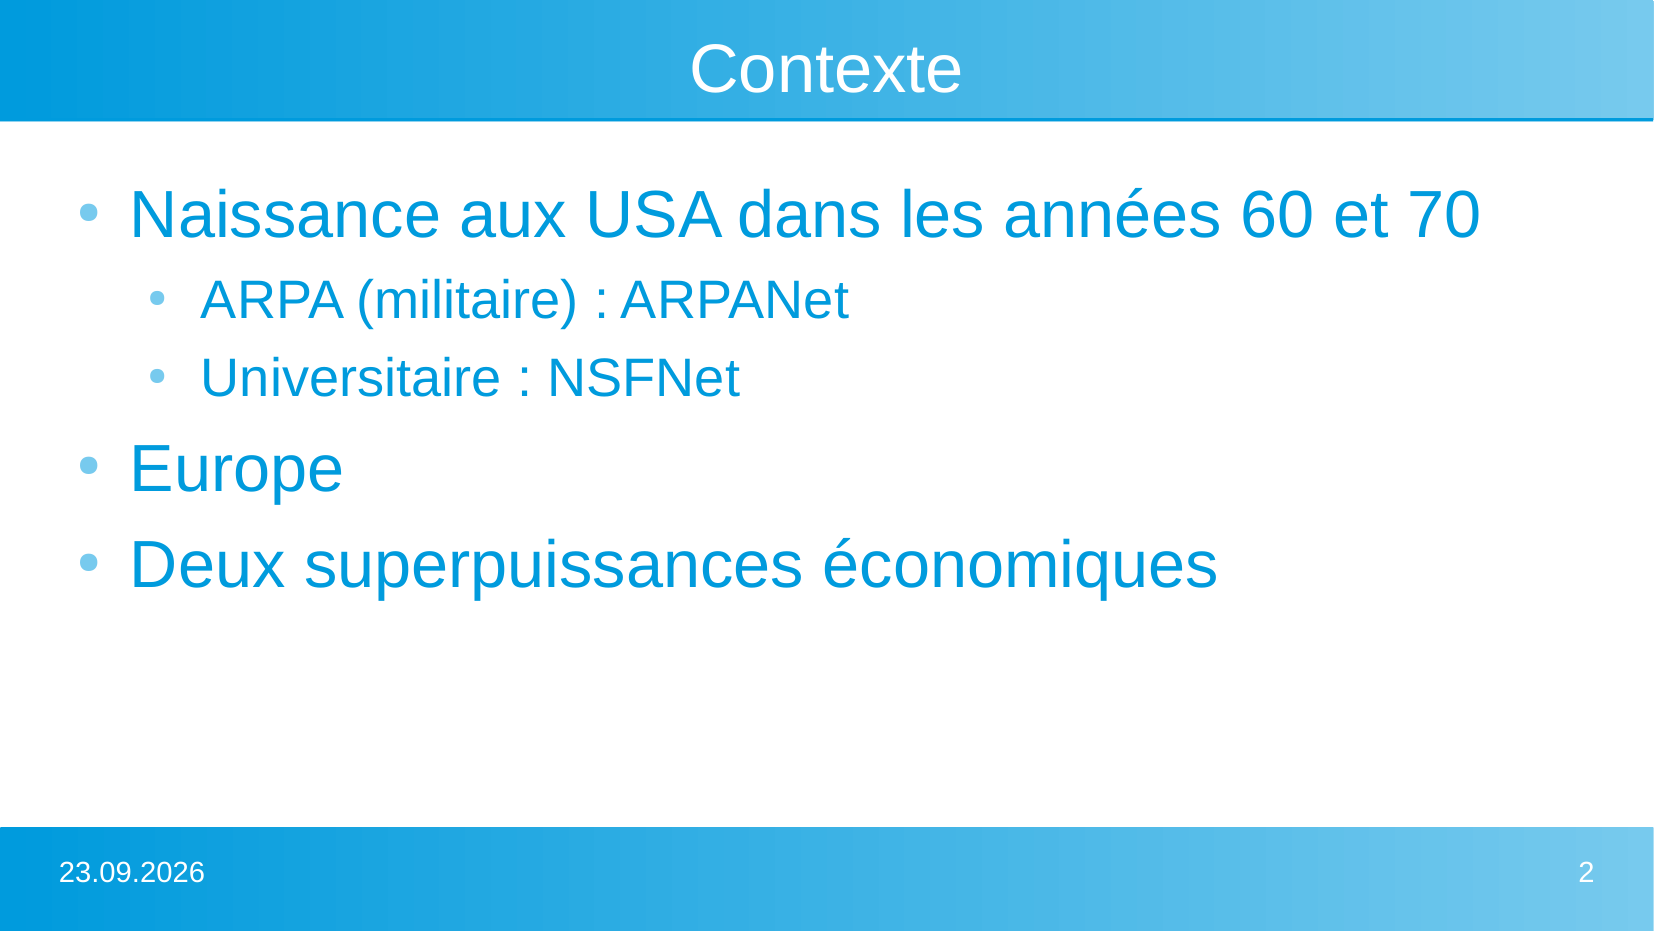

# Contexte
Naissance aux USA dans les années 60 et 70
ARPA (militaire) : ARPANet
Universitaire : NSFNet
Europe
Deux superpuissances économiques
2